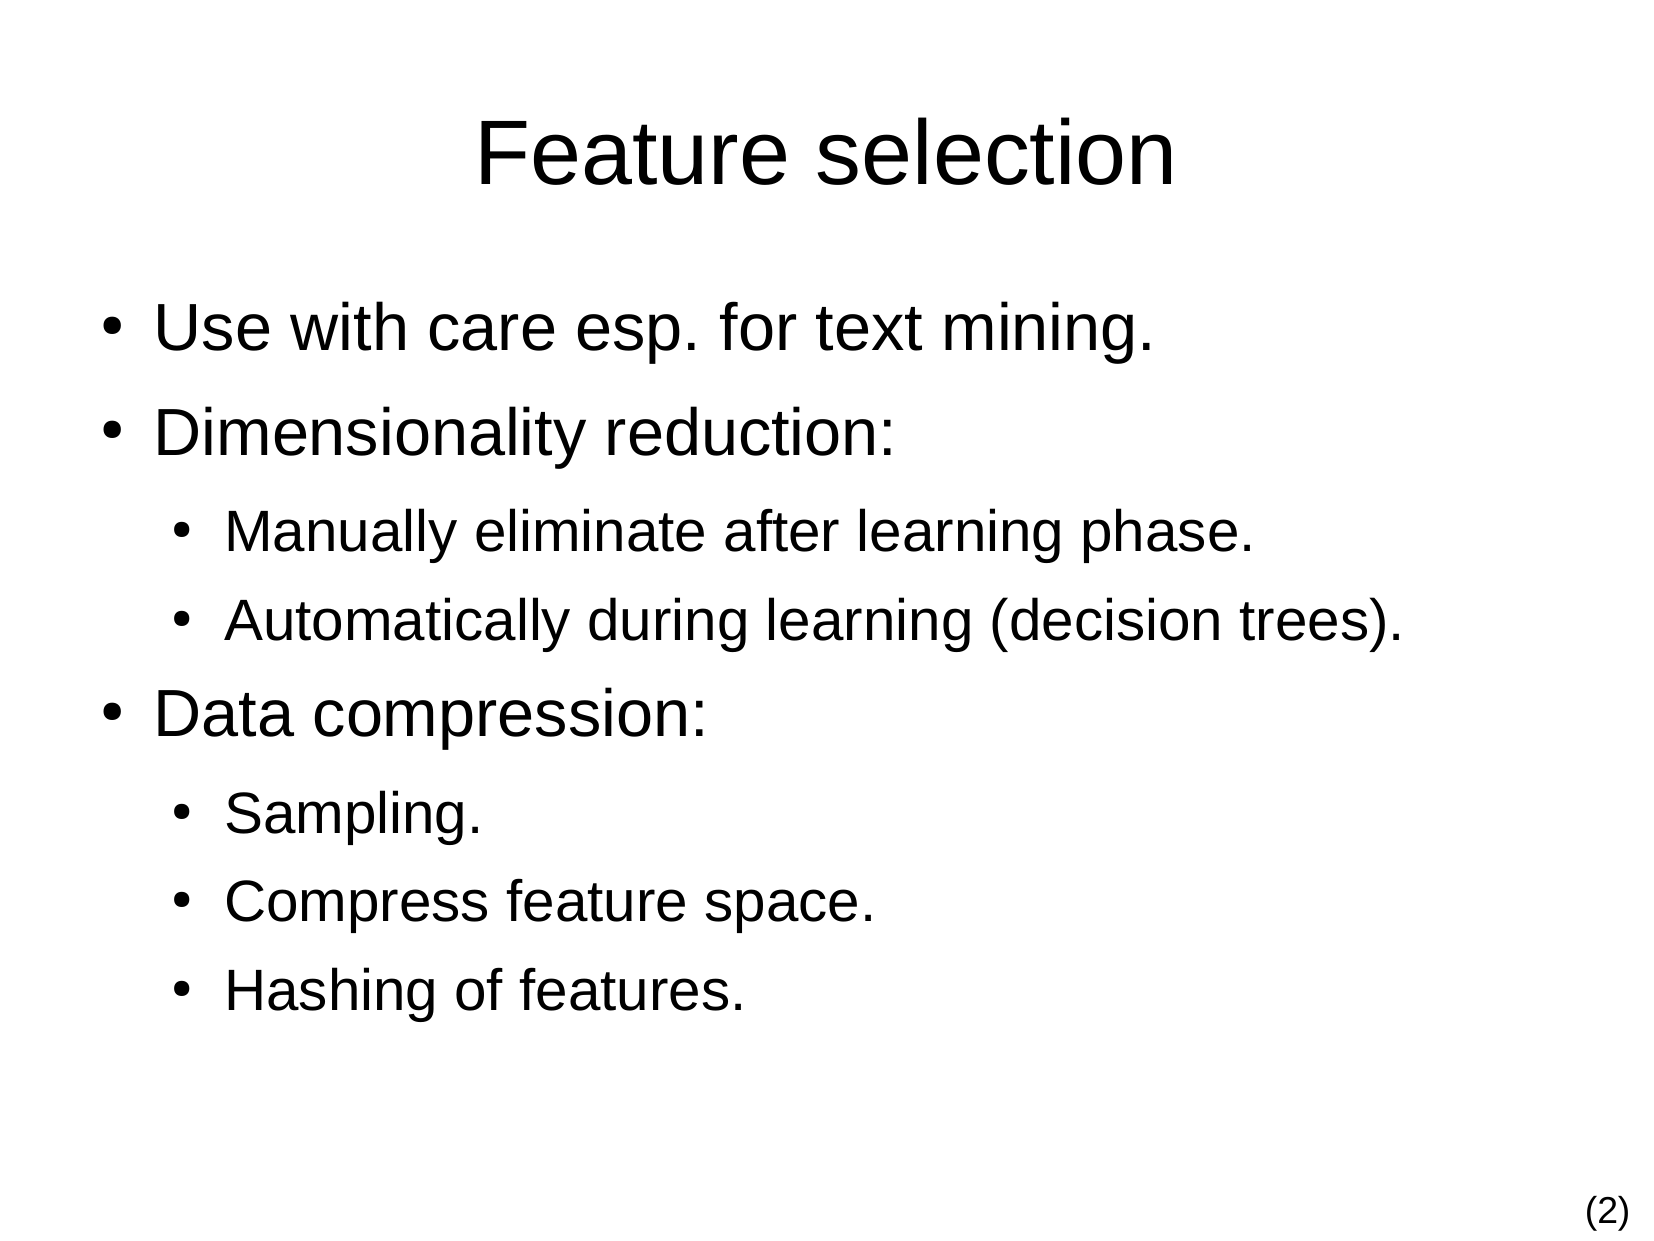

# Feature selection
Use with care esp. for text mining.
Dimensionality reduction:
Manually eliminate after learning phase.
Automatically during learning (decision trees).
Data compression:
Sampling.
Compress feature space.
Hashing of features.
(2)